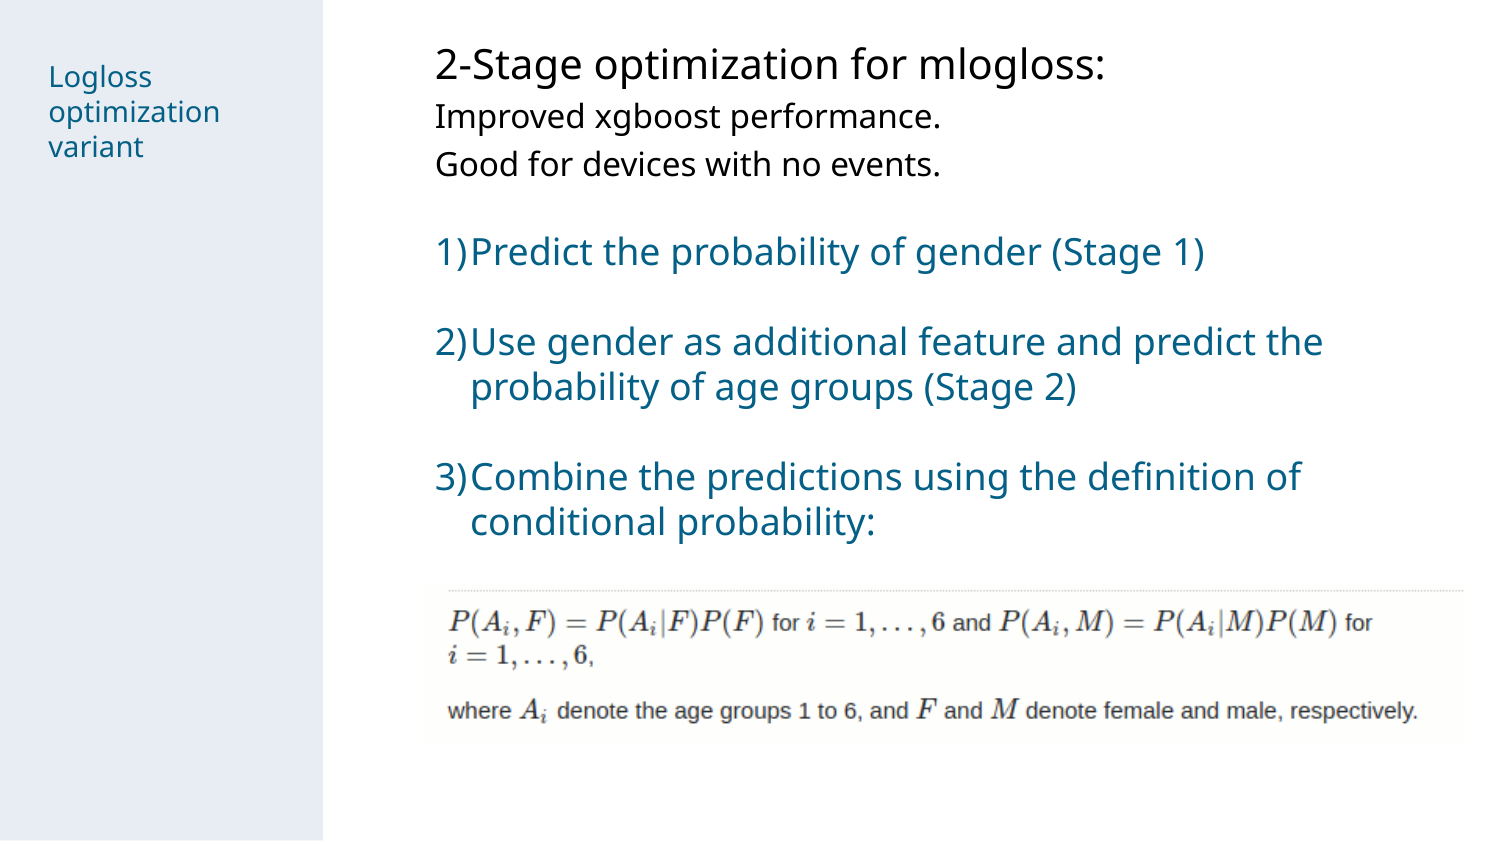

2-Stage optimization for mlogloss:
Improved xgboost performance.
Good for devices with no events.
Predict the probability of gender (Stage 1)
Use gender as additional feature and predict the probability of age groups (Stage 2)
Combine the predictions using the definition of conditional probability:
Logloss optimization variant